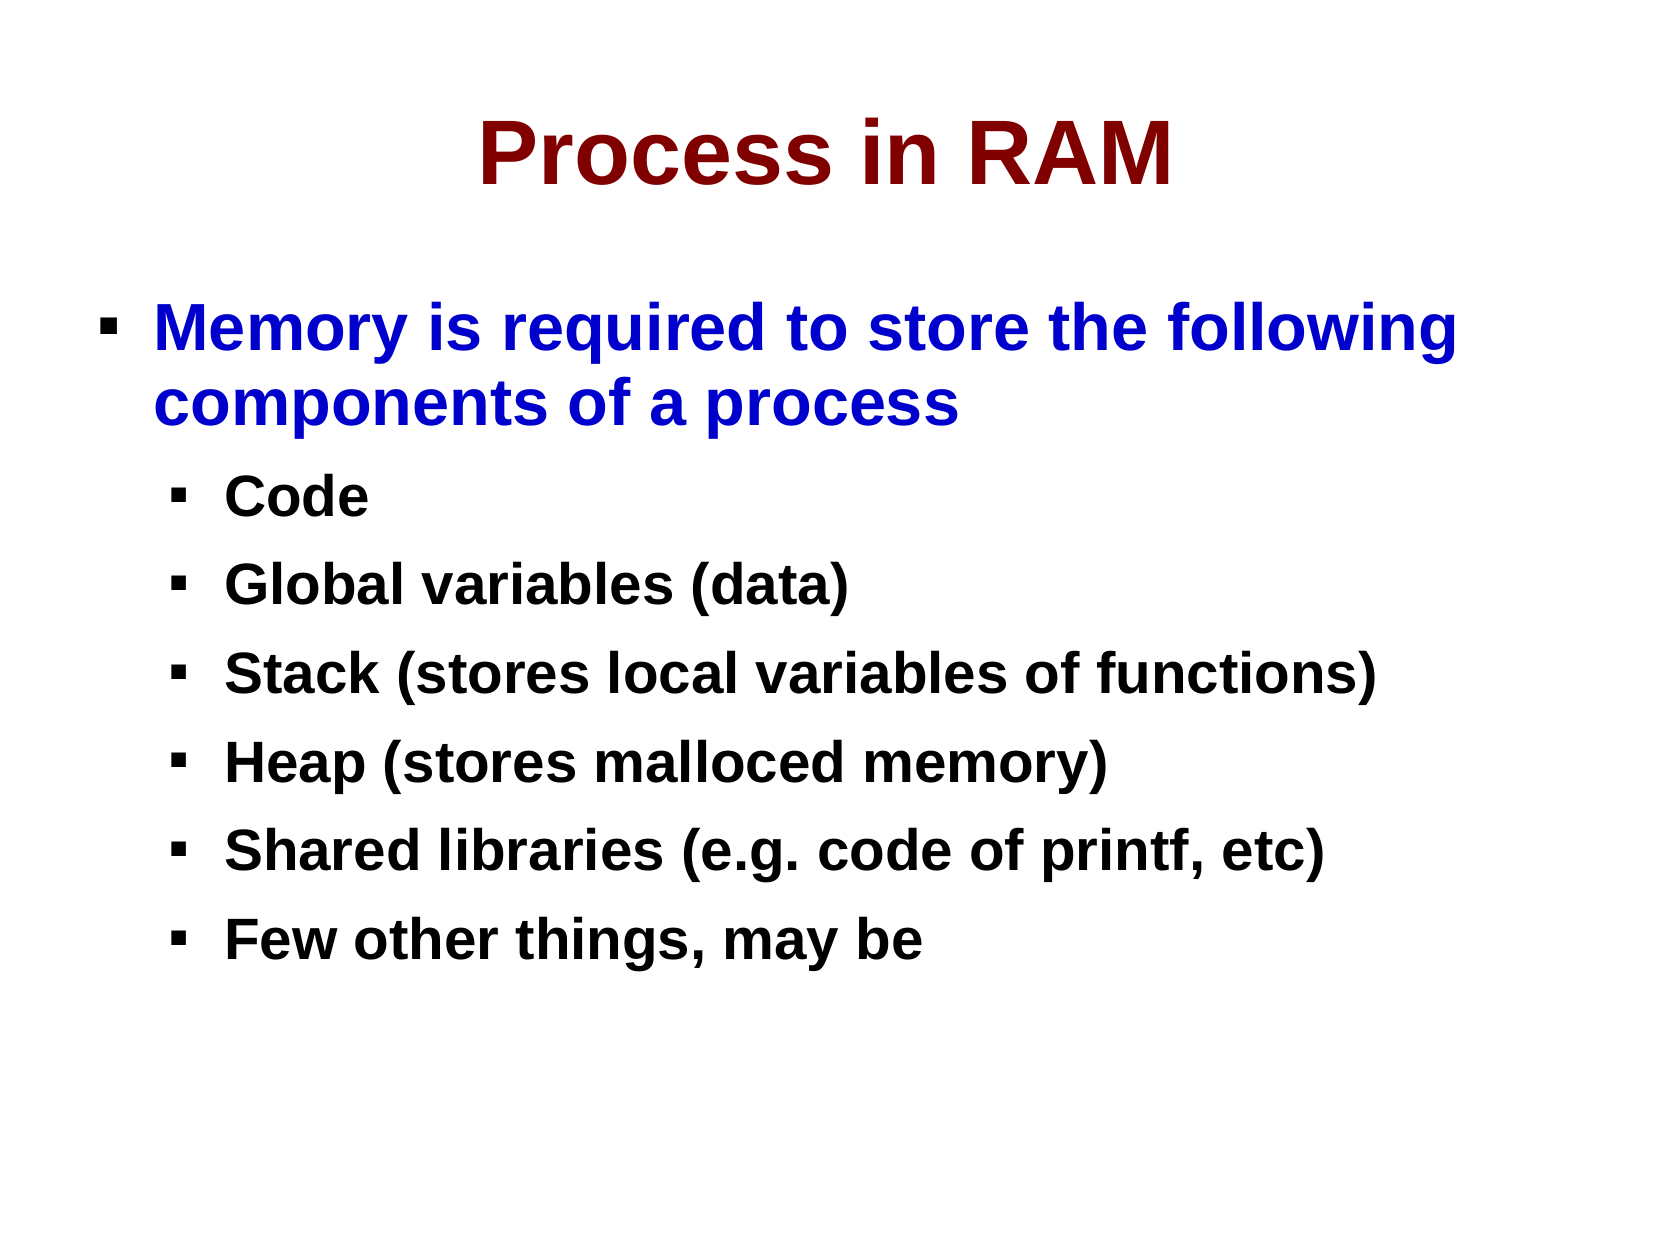

# Process in RAM
Memory is required to store the following components of a process
Code
Global variables (data)
Stack (stores local variables of functions)
Heap (stores malloced memory)
Shared libraries (e.g. code of printf, etc)
Few other things, may be